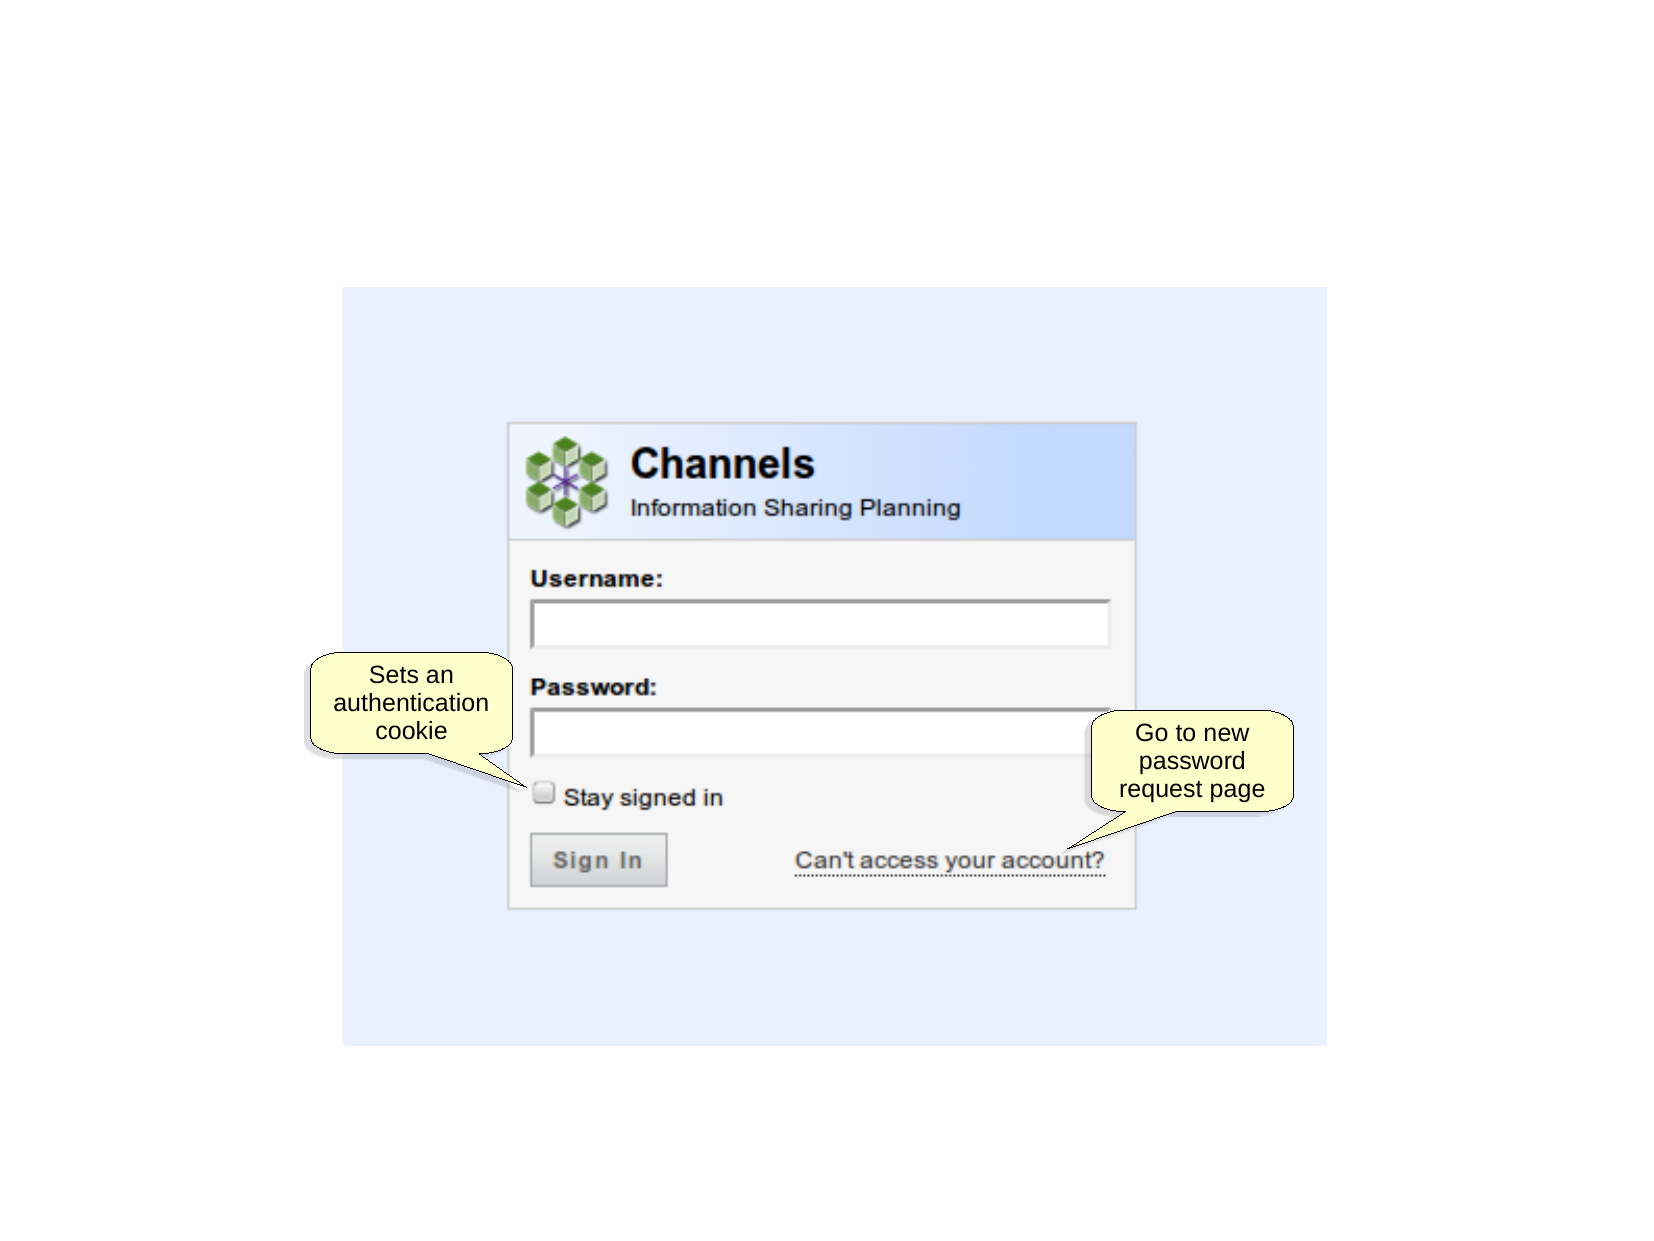

Sets an authentication cookie
Go to new password request page